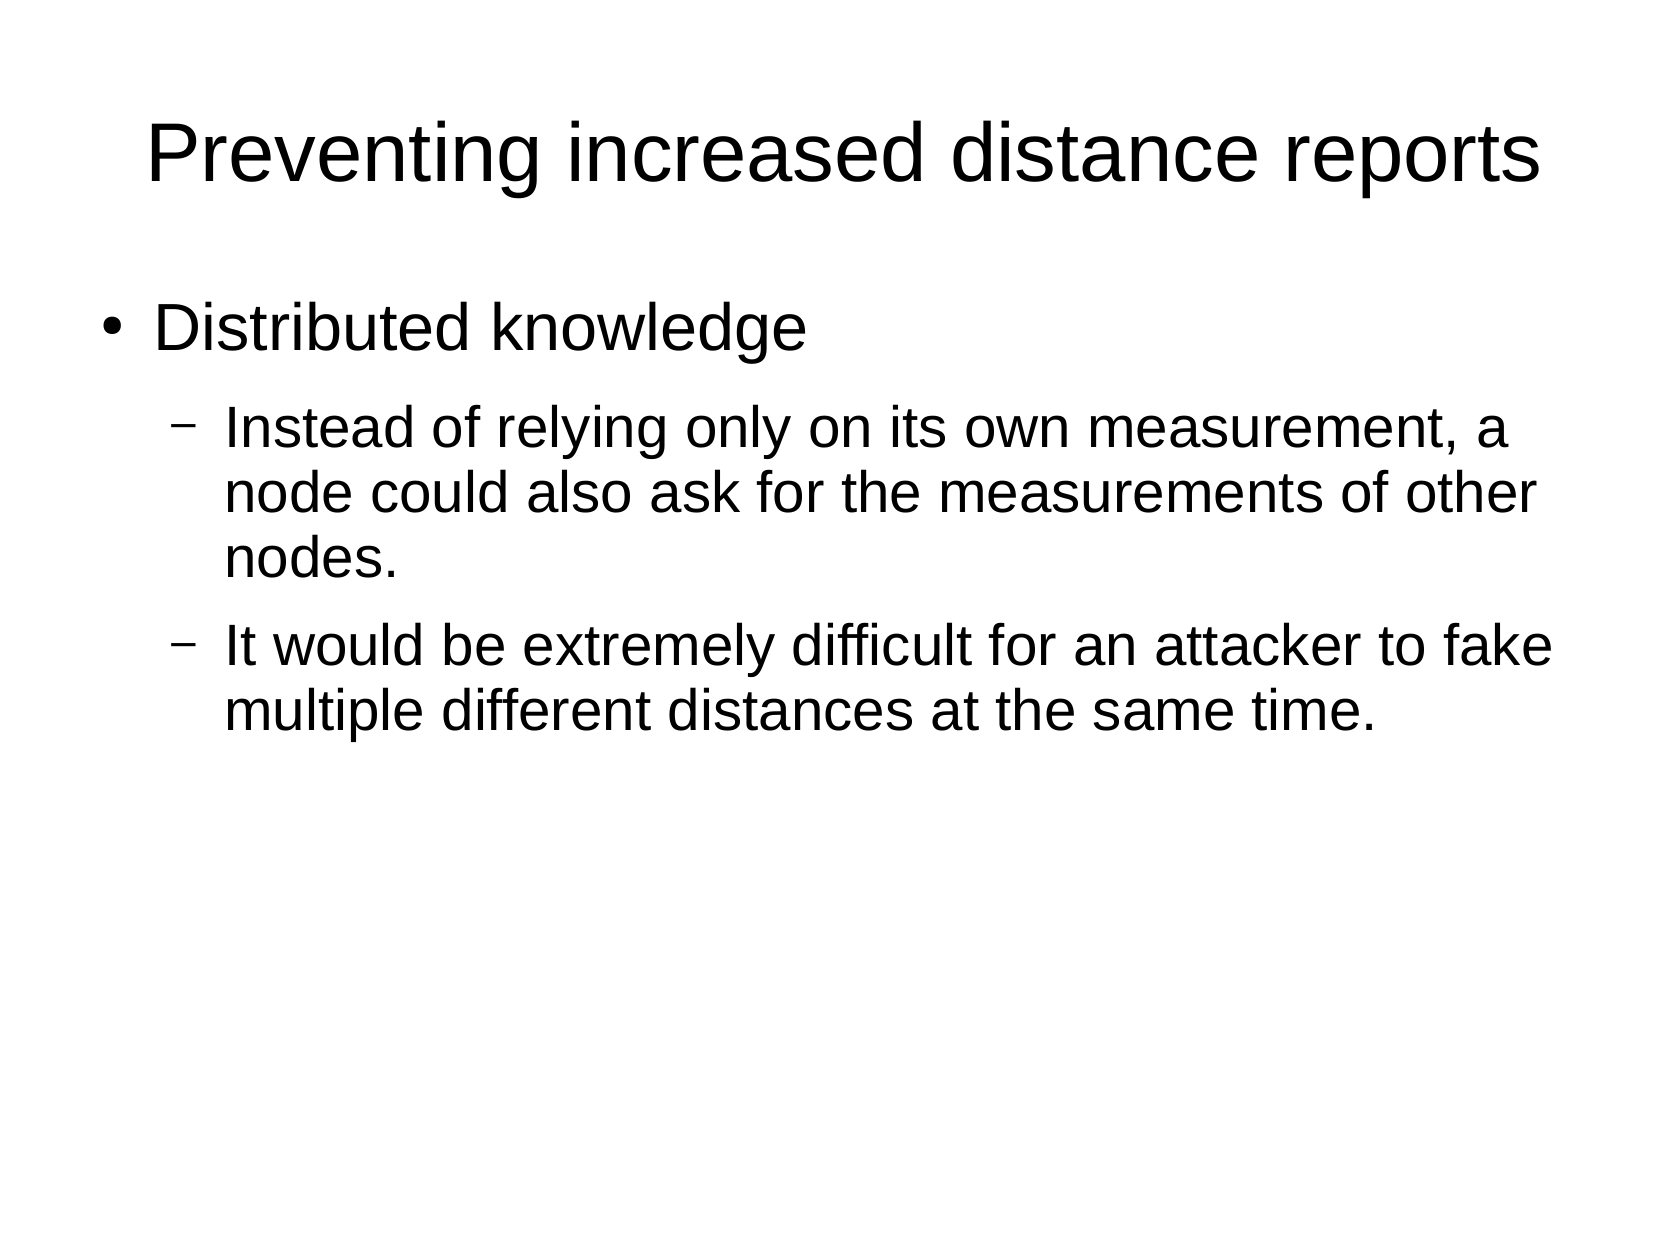

# Preventing increased distance reports
Distributed knowledge
Instead of relying only on its own measurement, a node could also ask for the measurements of other nodes.
It would be extremely difficult for an attacker to fake multiple different distances at the same time.